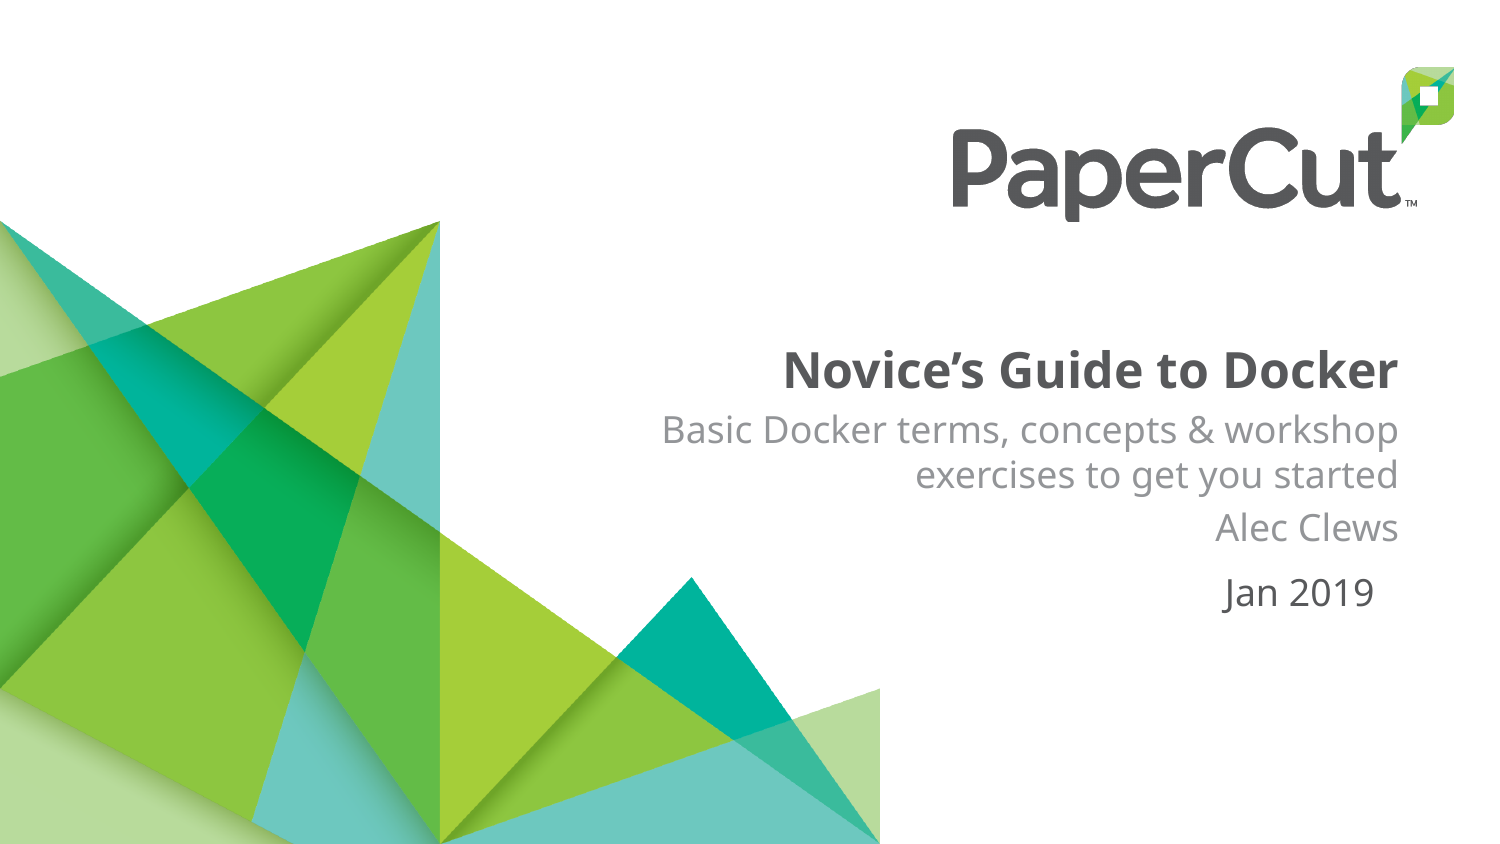

# Novice’s Guide to Docker
Basic Docker terms, concepts & workshop exercises to get you started
Alec Clews
Jan 2019